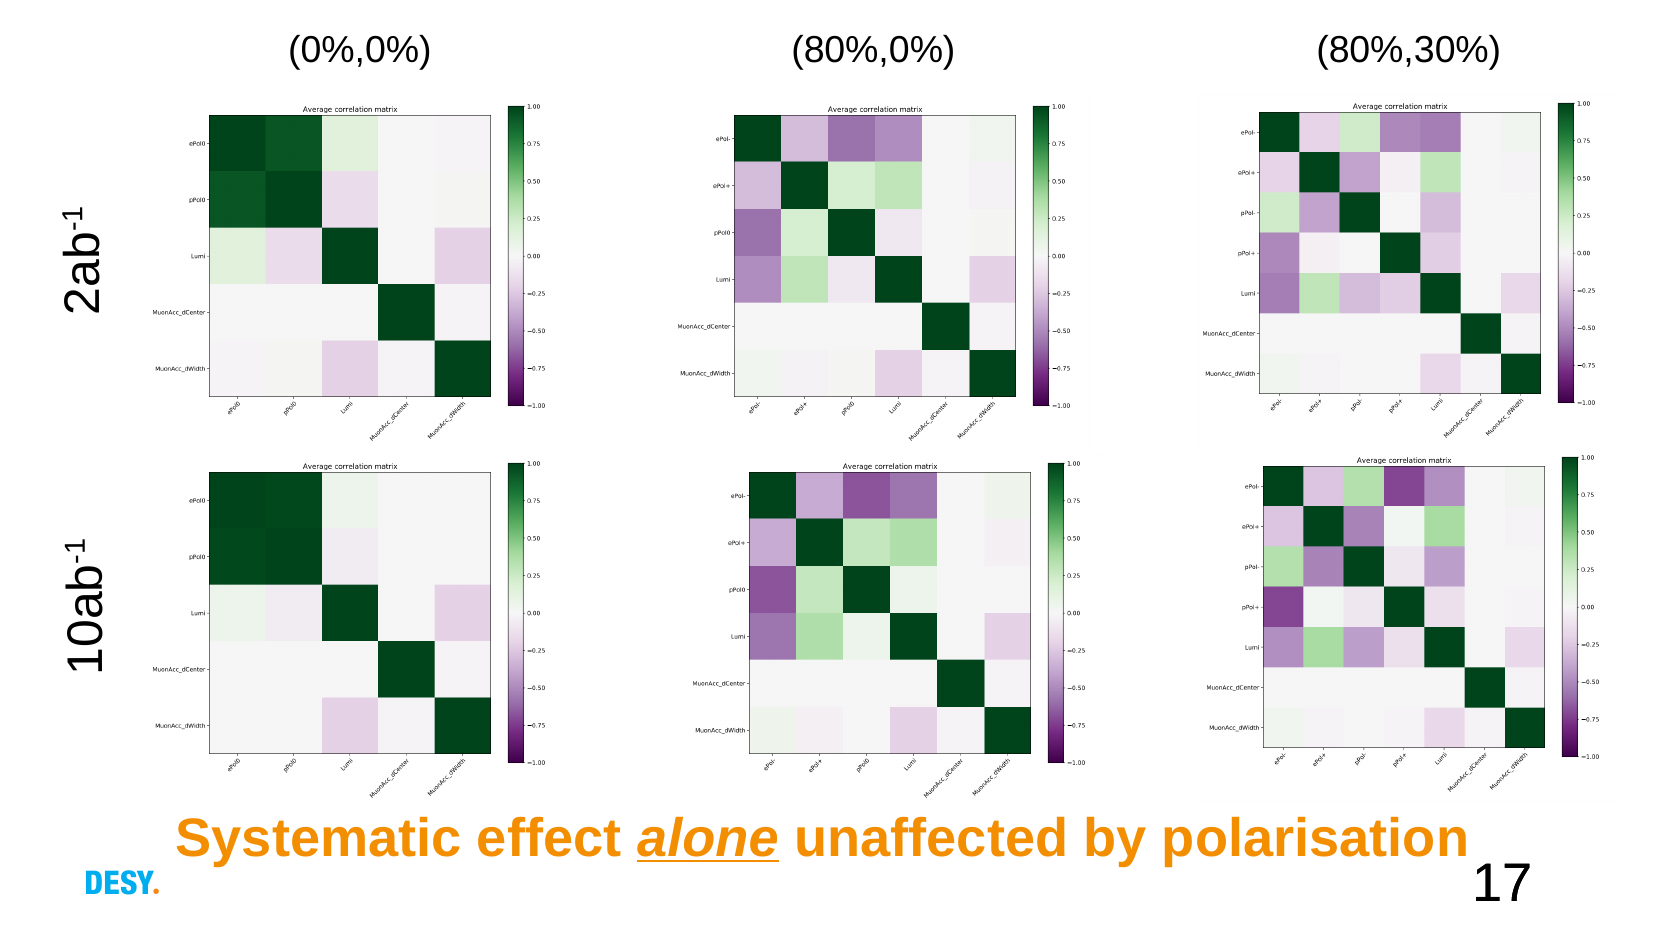

(0%,0%)
(80%,0%)
(80%,30%)
2ab-1
10ab-1
Systematic effect alone unaffected by polarisation